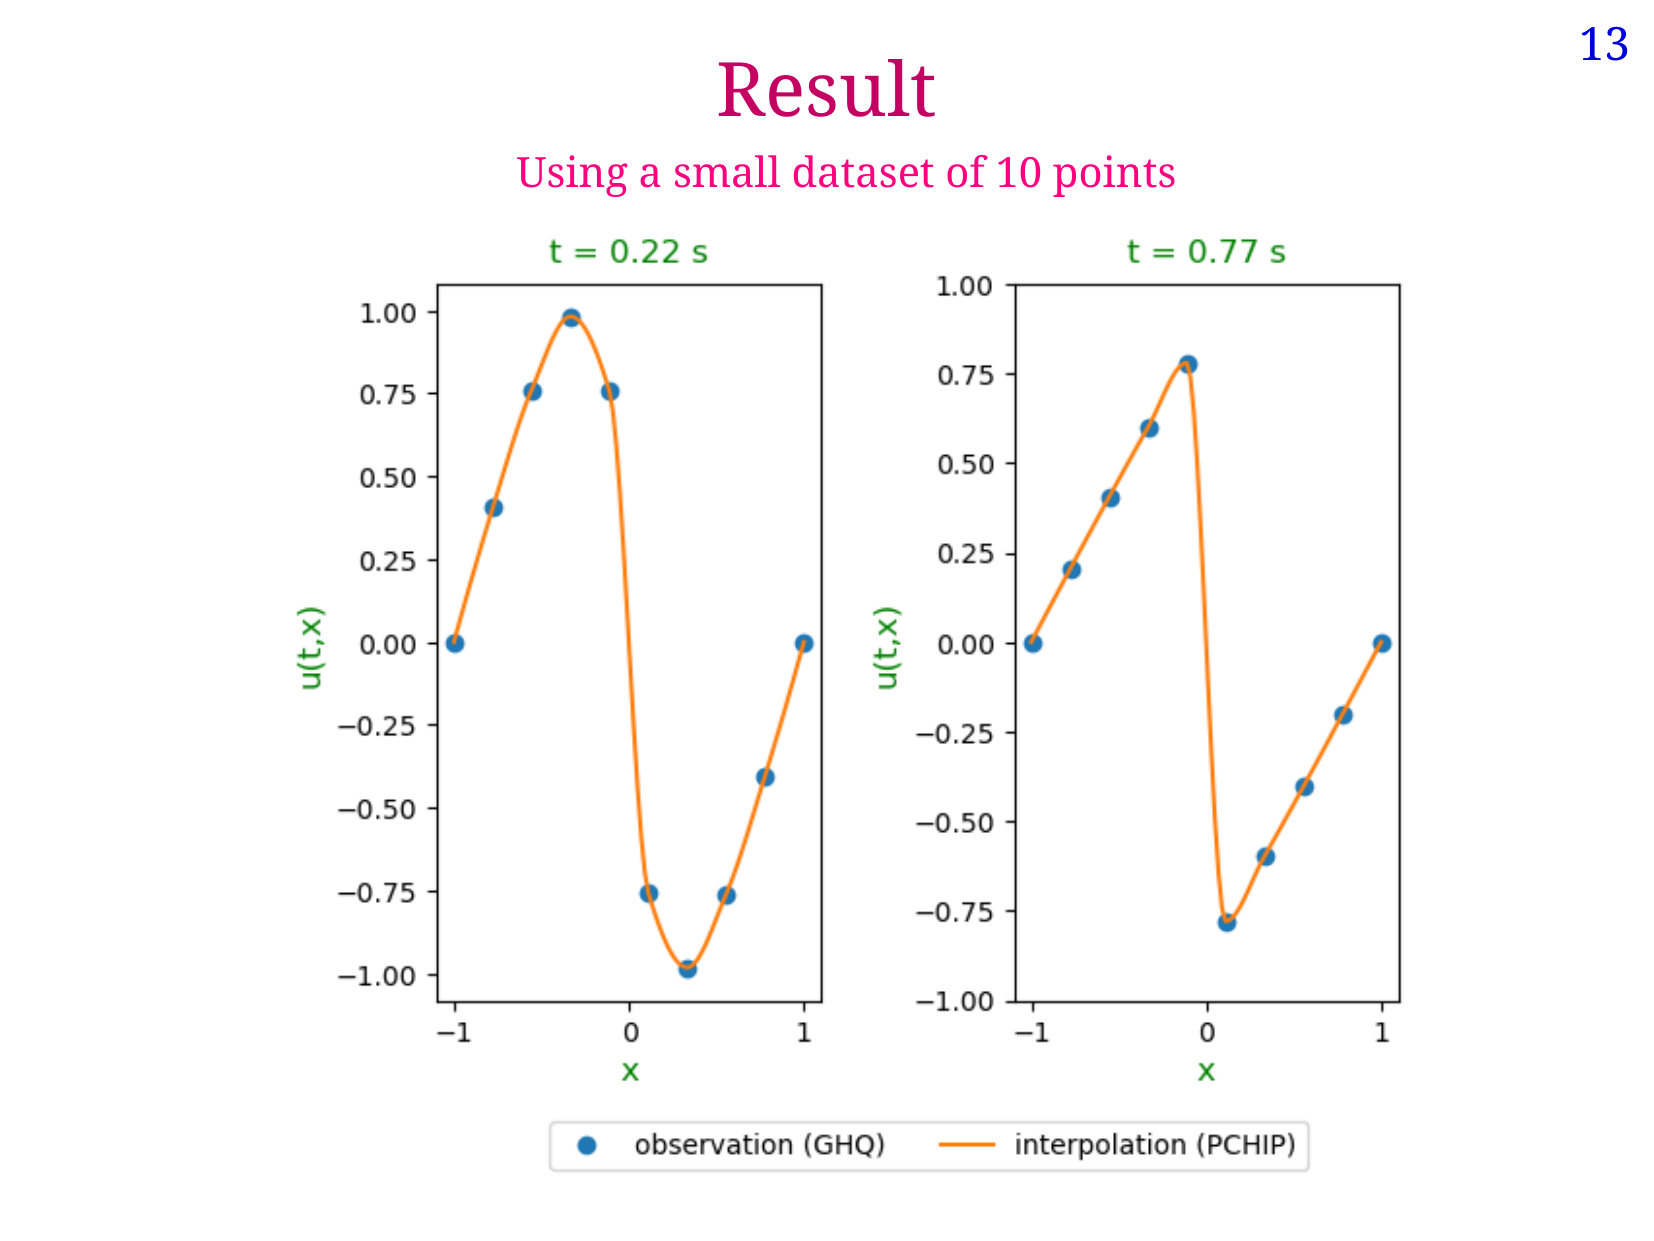

13
# Result
Using a small dataset of 10 points